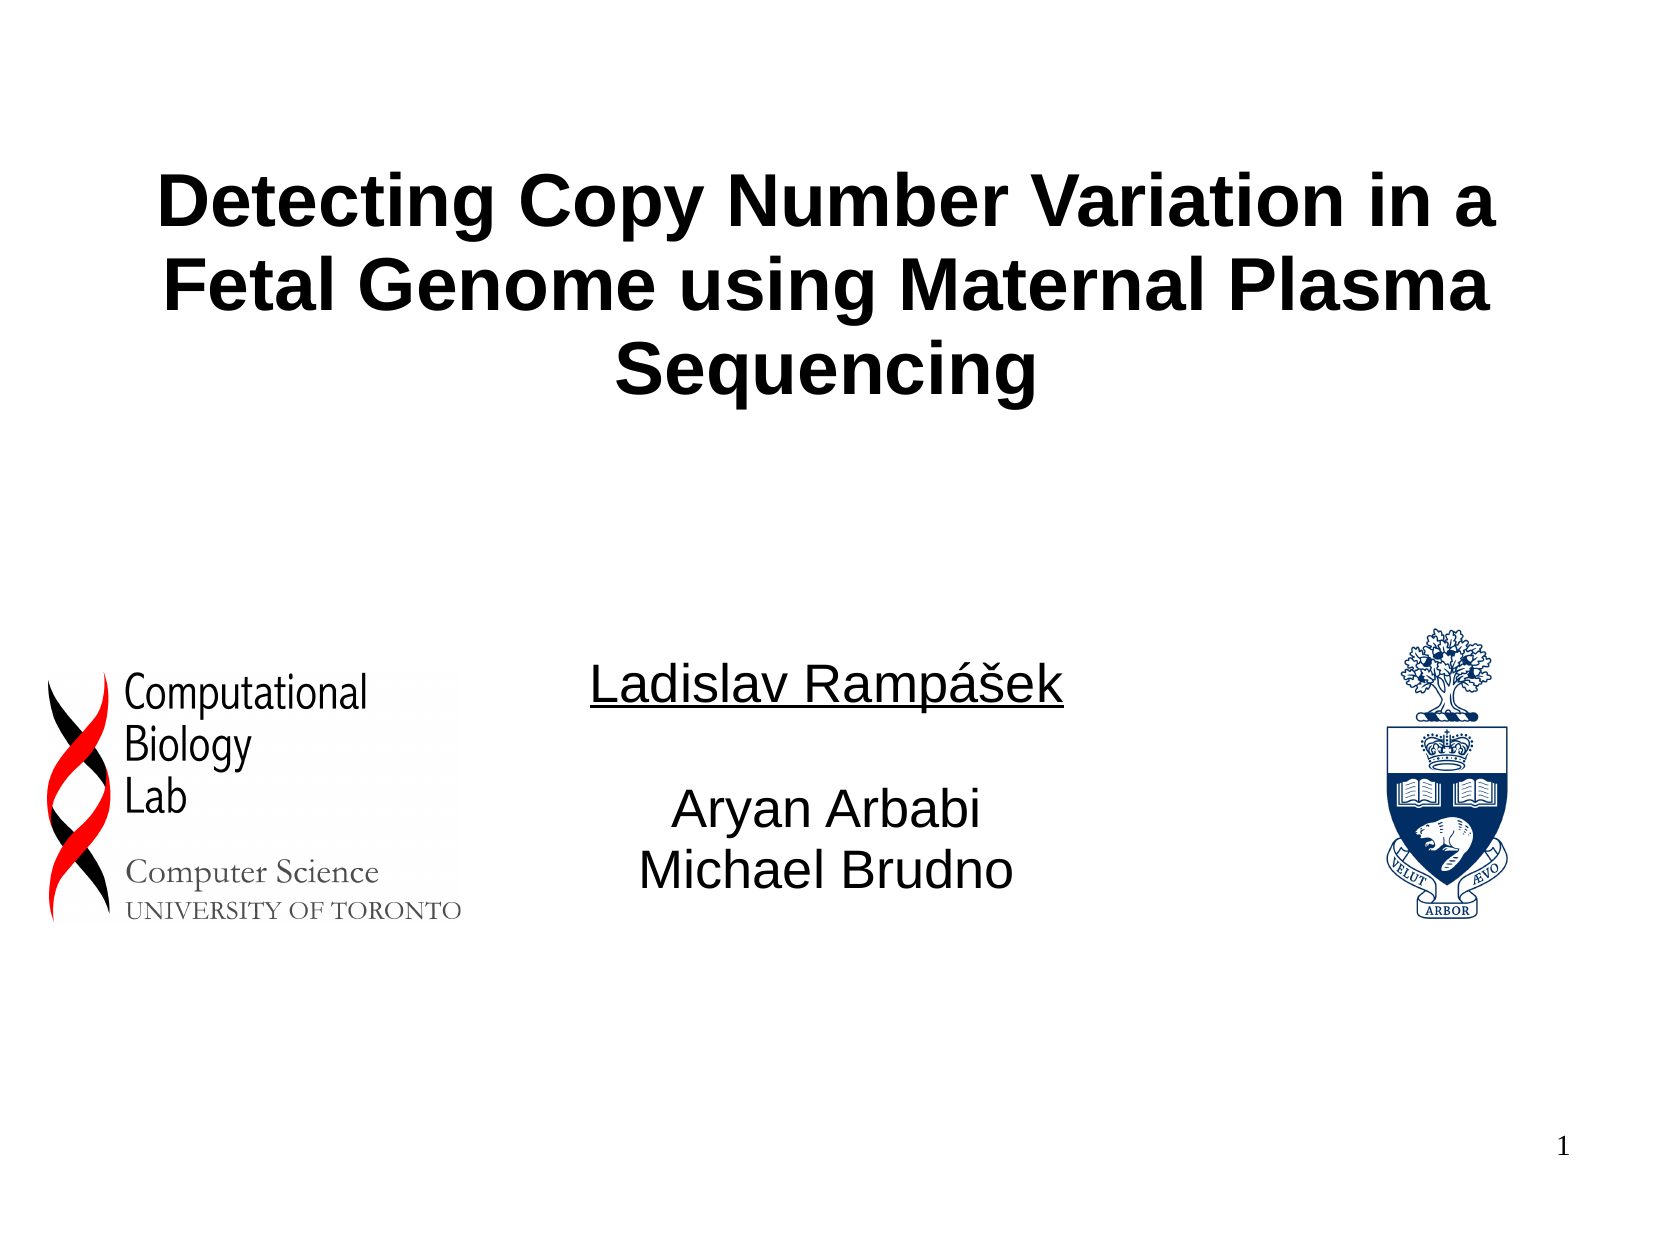

# Detecting Copy Number Variation in a
Fetal Genome using Maternal Plasma Sequencing
Ladislav Rampášek
Aryan Arbabi
Michael Brudno
1